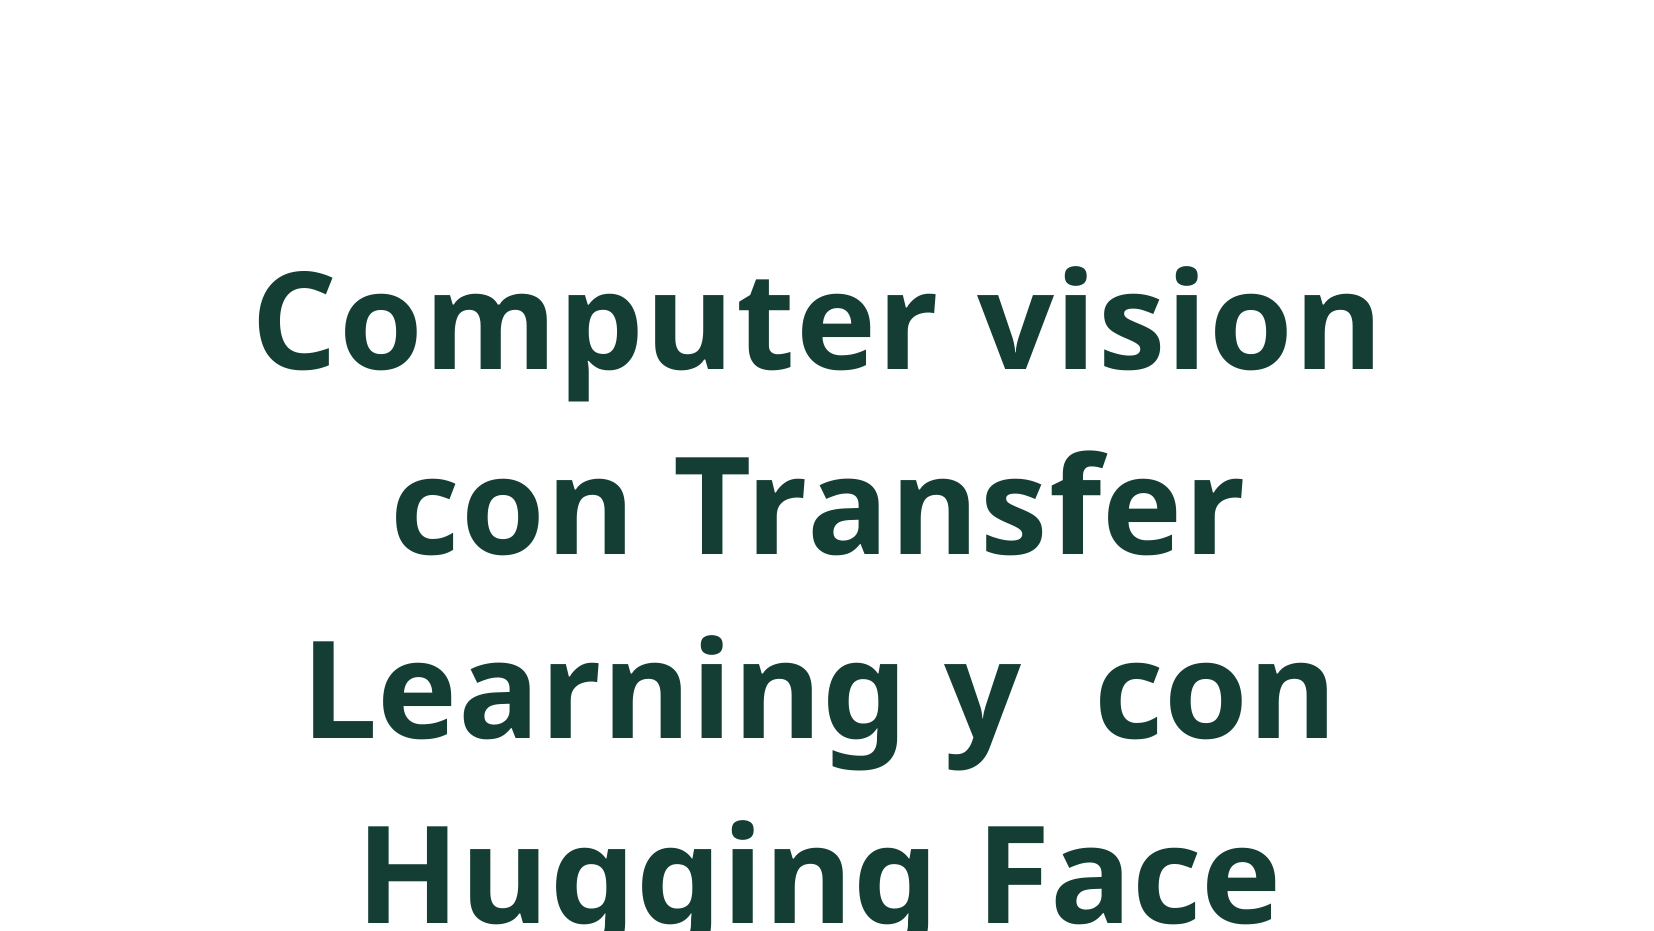

Computer vision con Transfer Learning y con Hugging Face